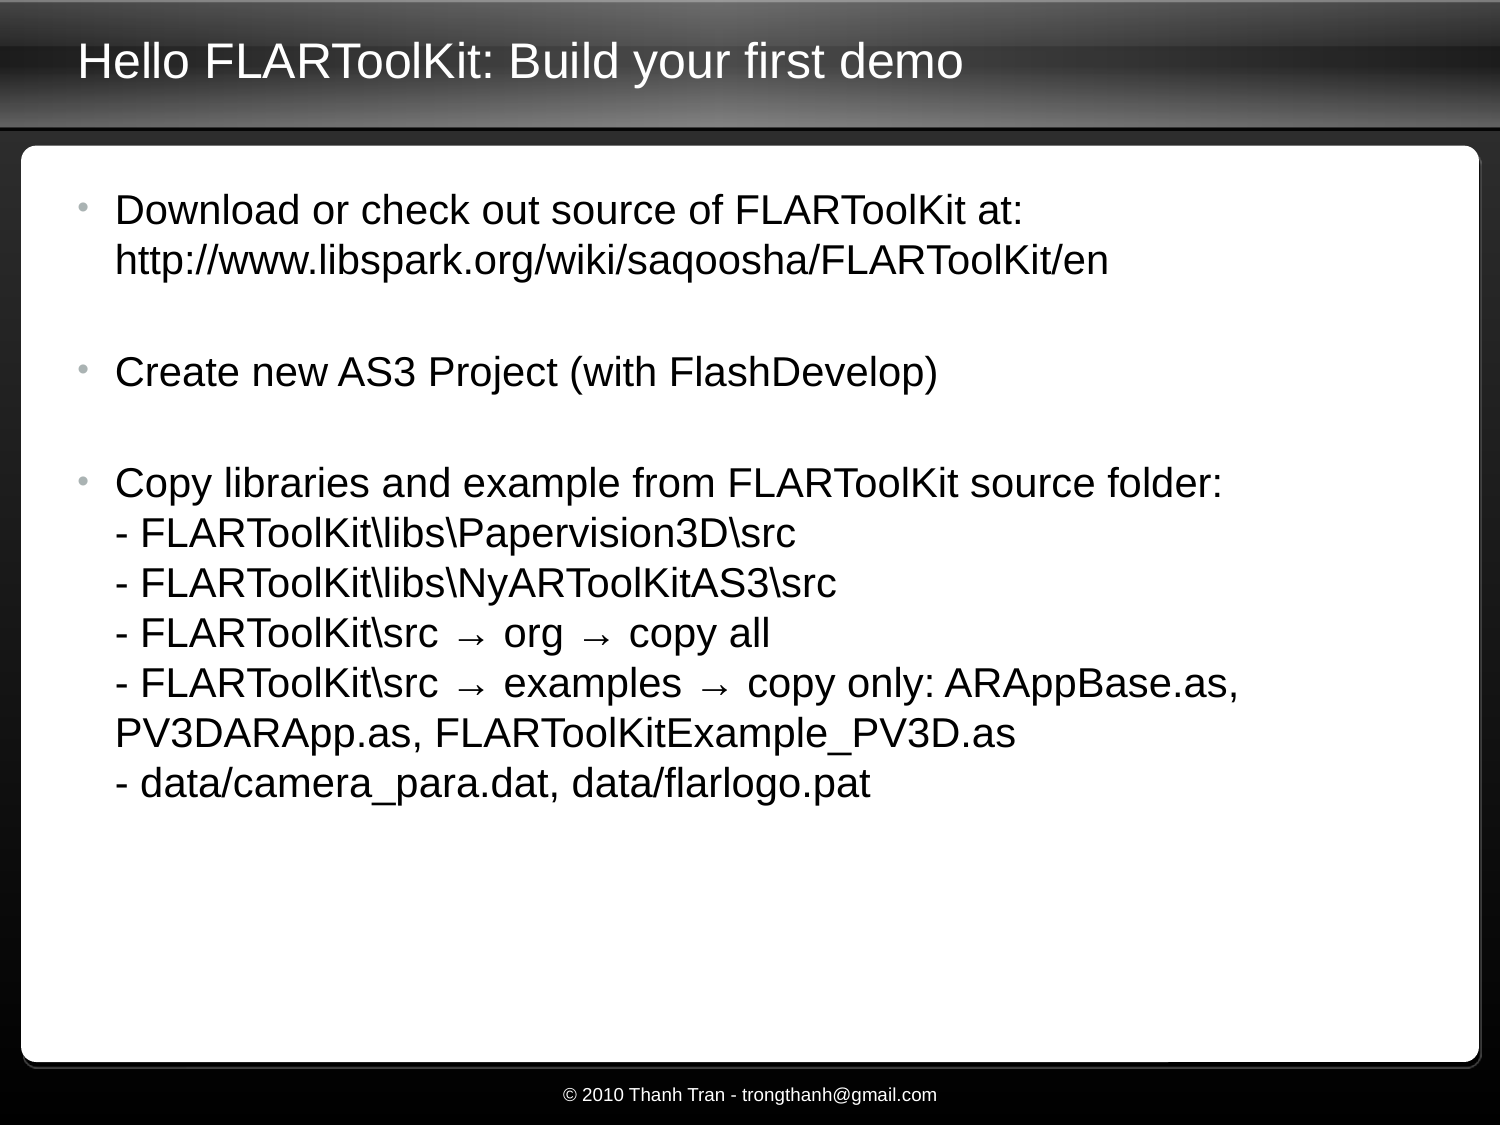

# Hello FLARToolKit: Build your first demo
Download or check out source of FLARToolKit at: http://www.libspark.org/wiki/saqoosha/FLARToolKit/en
Create new AS3 Project (with FlashDevelop)
Copy libraries and example from FLARToolKit source folder:
- FLARToolKit\libs\Papervision3D\src
- FLARToolKit\libs\NyARToolKitAS3\src
- FLARToolKit\src → org → copy all
- FLARToolKit\src → examples → copy only: ARAppBase.as, PV3DARApp.as, FLARToolKitExample_PV3D.as
- data/camera_para.dat, data/flarlogo.pat
© 2010 Thanh Tran - trongthanh@gmail.com